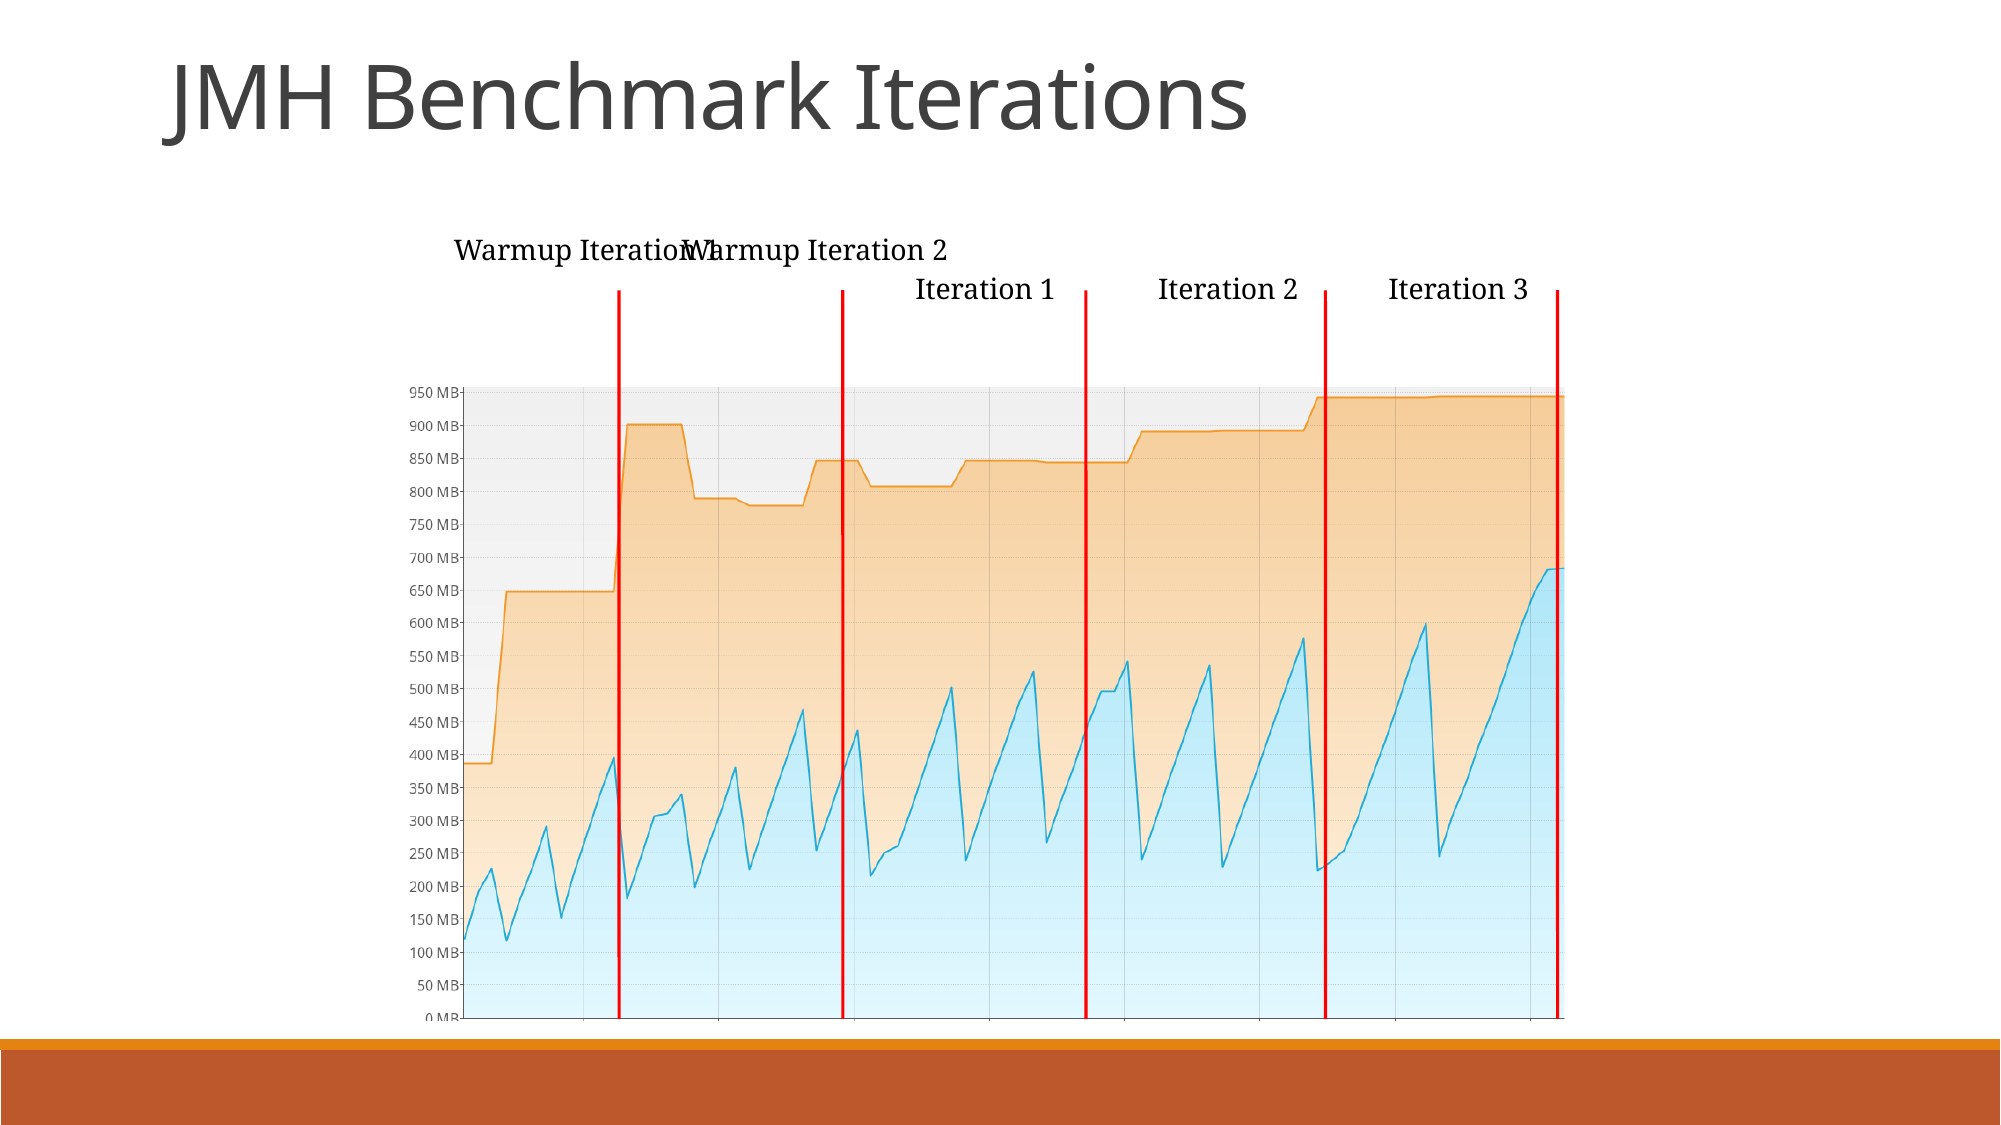

# JMH Benchmark Iterations
Warmup Iteration 1
Warmup Iteration 2
 Iteration 1
 Iteration 2
 Iteration 3